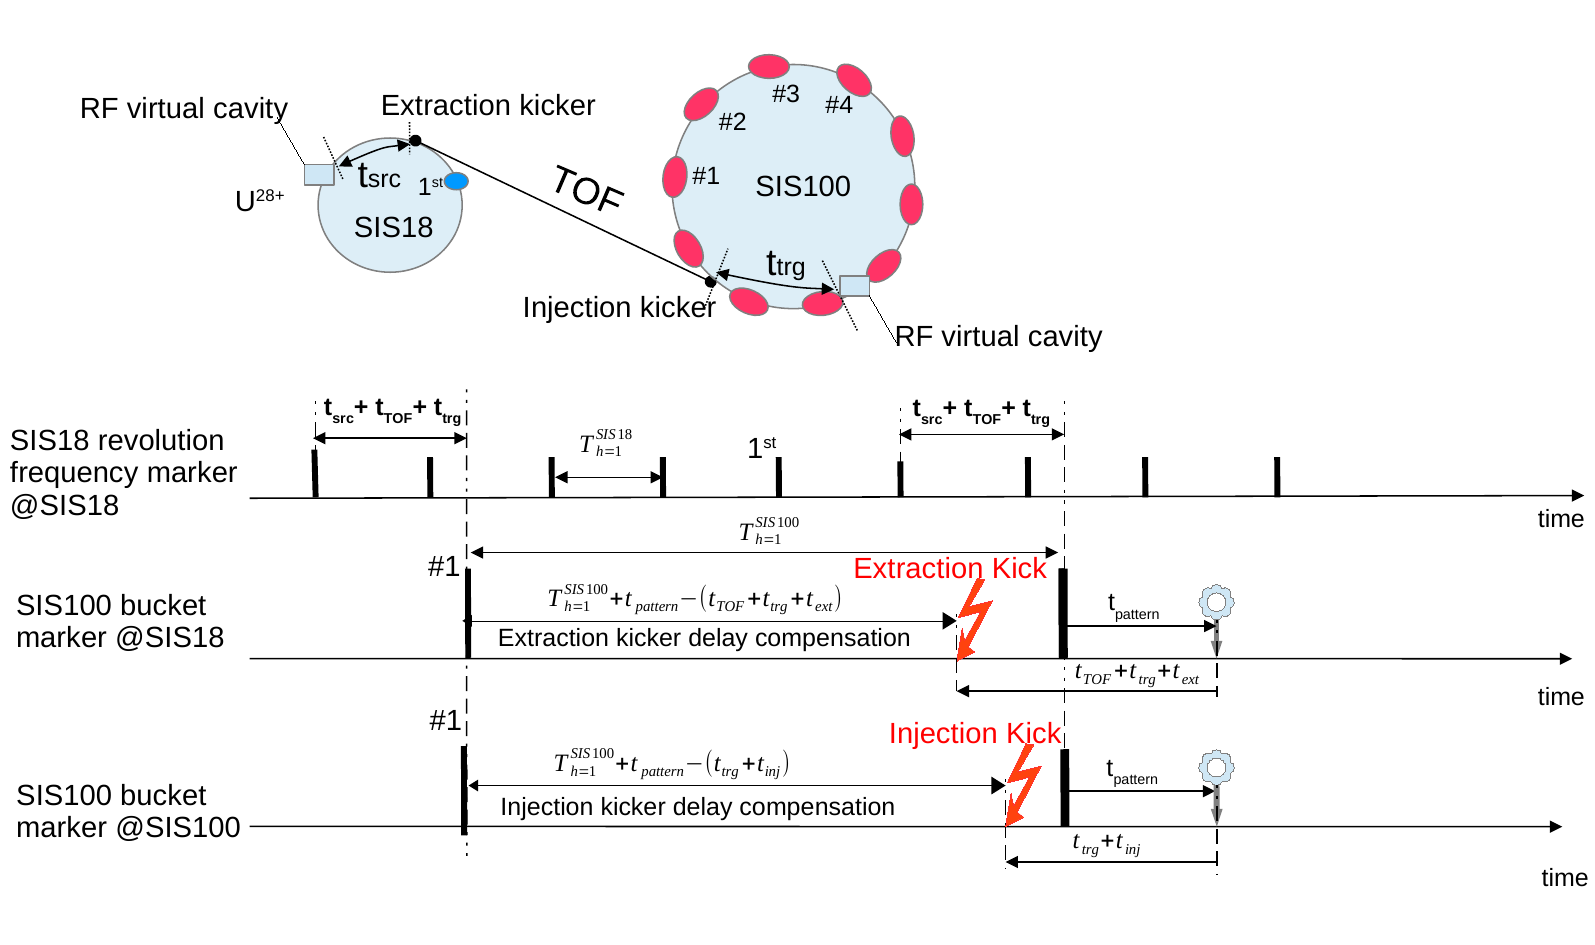

SIS100
#3
Extraction kicker
#4
RF virtual cavity
#2
SIS18
tsrc
#1
TOF
1st
U28+
ttrg
Injection kicker
RF virtual cavity
tsrc+ tTOF+ ttrg
tsrc+ tTOF+ ttrg
SIS18 revolution
frequency marker @SIS18
1st
time
Extraction Kick
#1
tpattern
SIS100 bucket marker @SIS18
Extraction kicker delay compensation
time
#1
Injection Kick
tpattern
SIS100 bucket
marker @SIS100
Injection kicker delay compensation
time